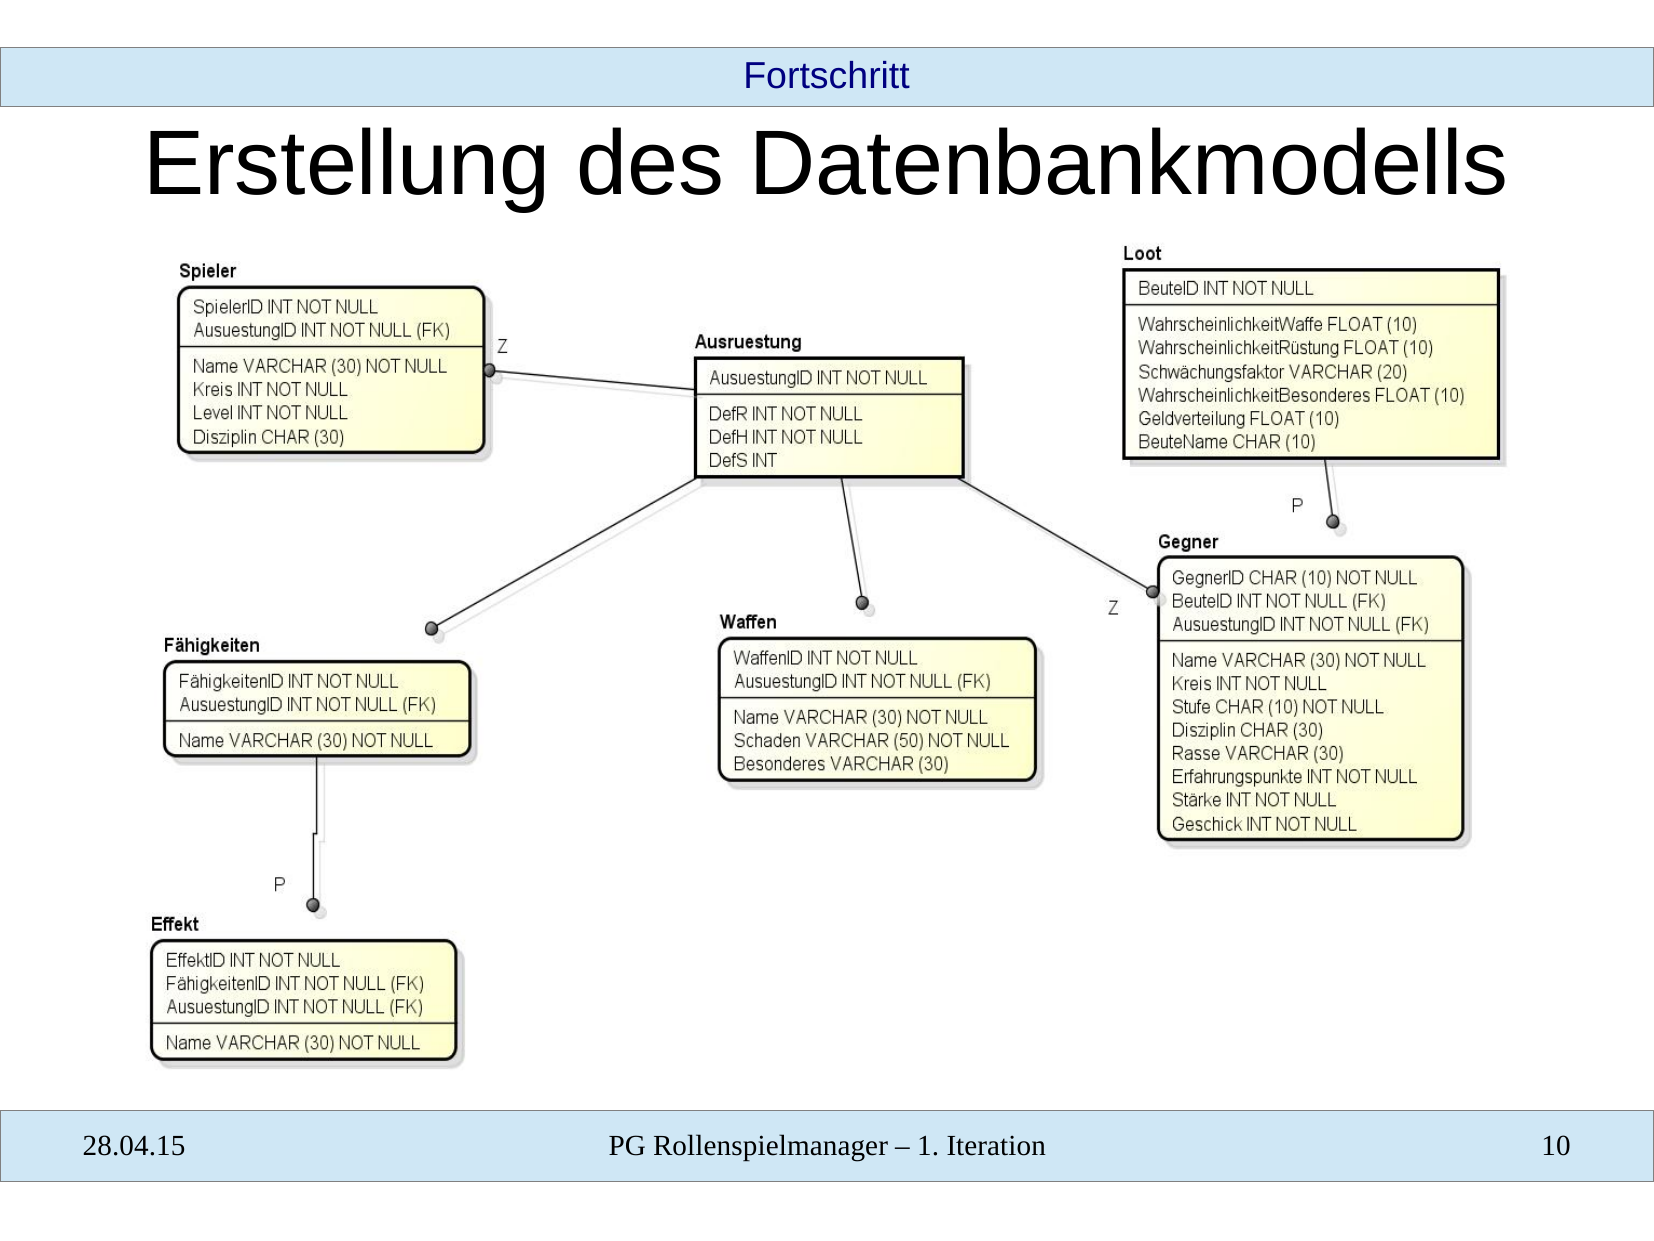

Fortschritt
# Erstellung des Datenbankmodells
28.04.15
PG Rollenspielmanager - 1. Iteration
10